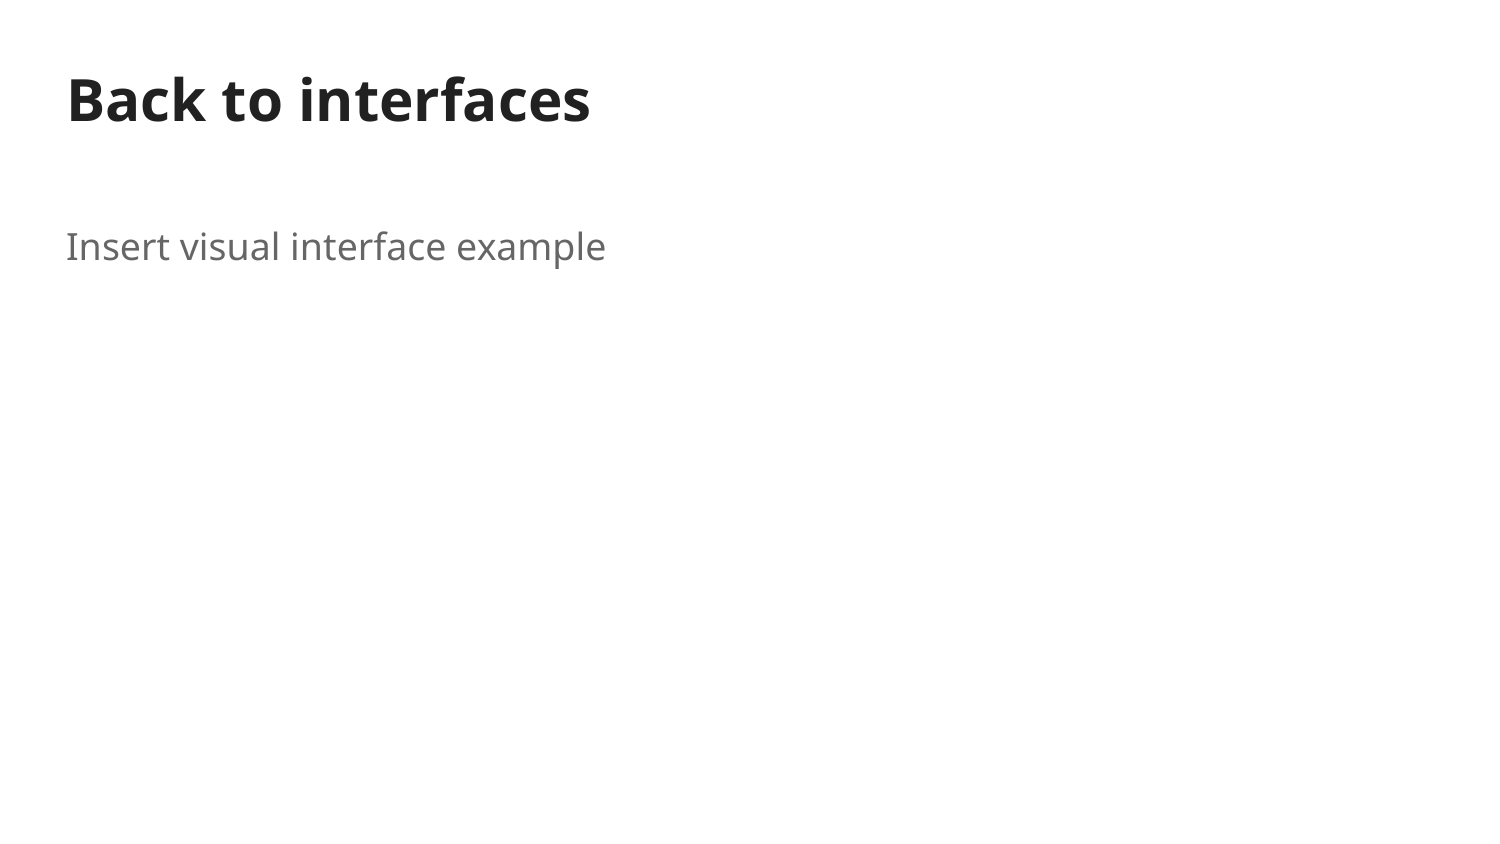

# Back to interfaces
Insert visual interface example